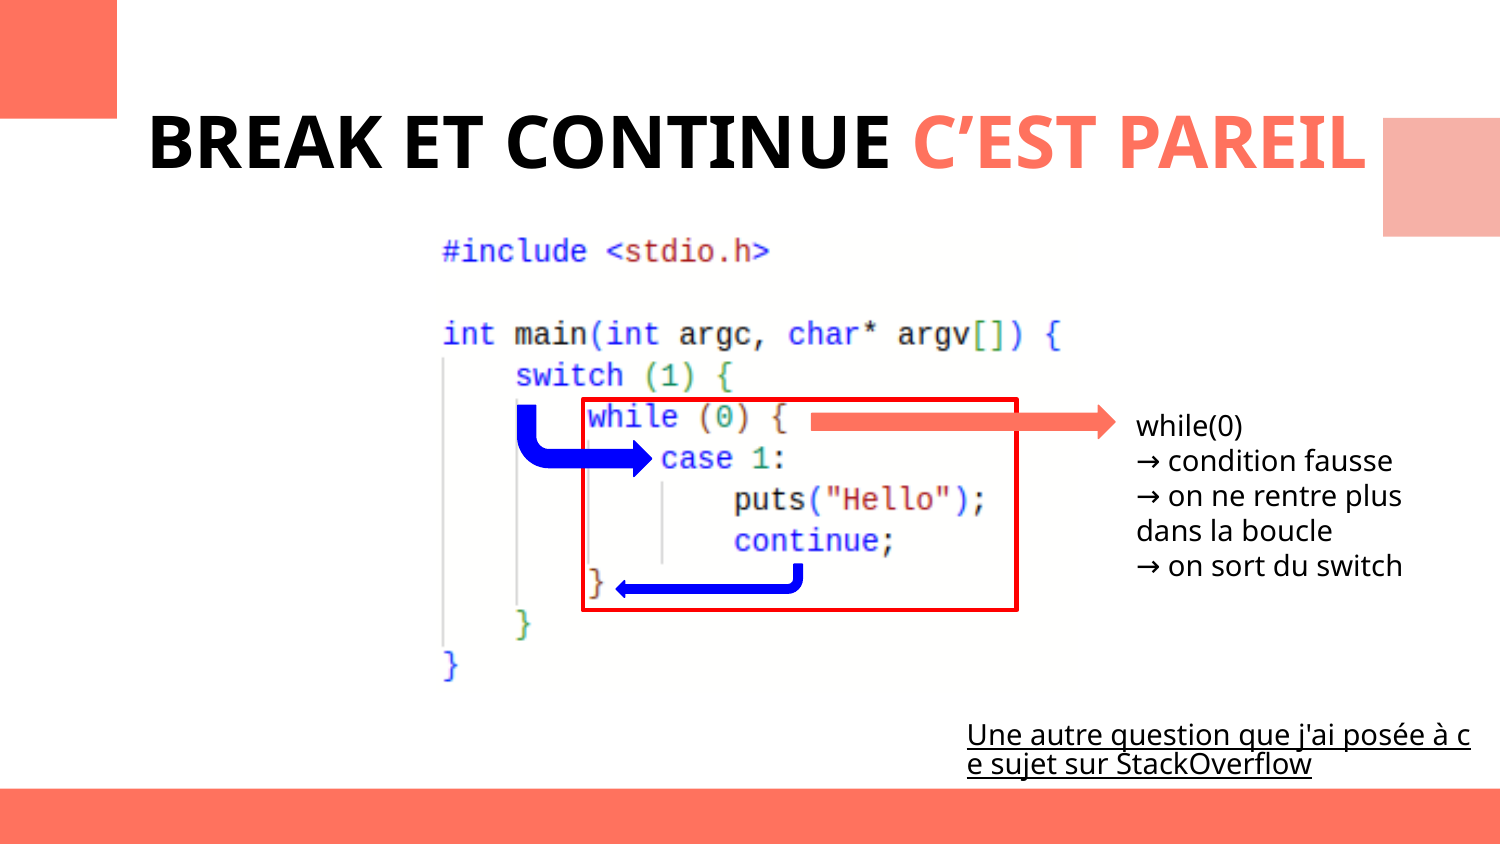

# BREAK ET CONTINUE C’EST PAREIL
while(0)
→ condition fausse
→ on ne rentre plus dans la boucle
→ on sort du switch
Une autre question que j'ai posée à ce sujet sur StackOverflow